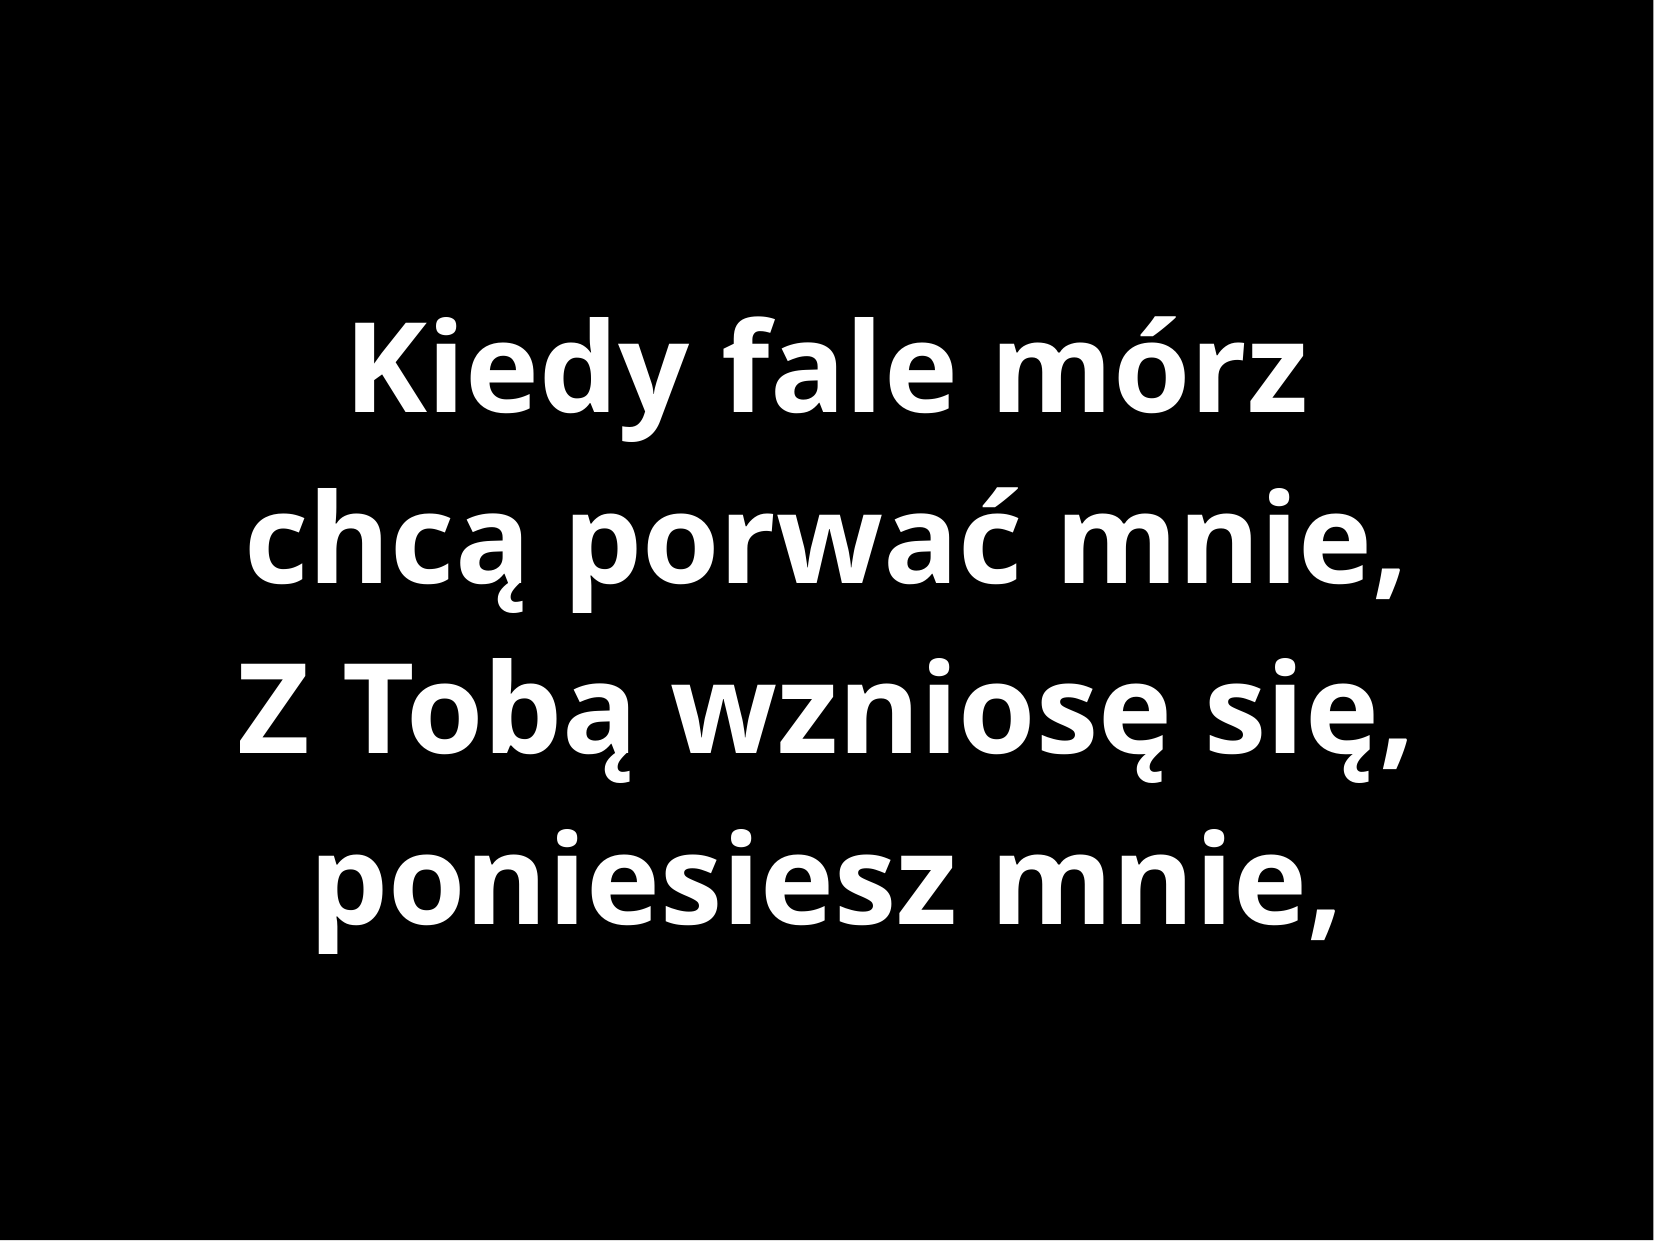

# Kiedy fale mórz chcą porwać mnie, Z Tobą wzniosę się, poniesiesz mnie,